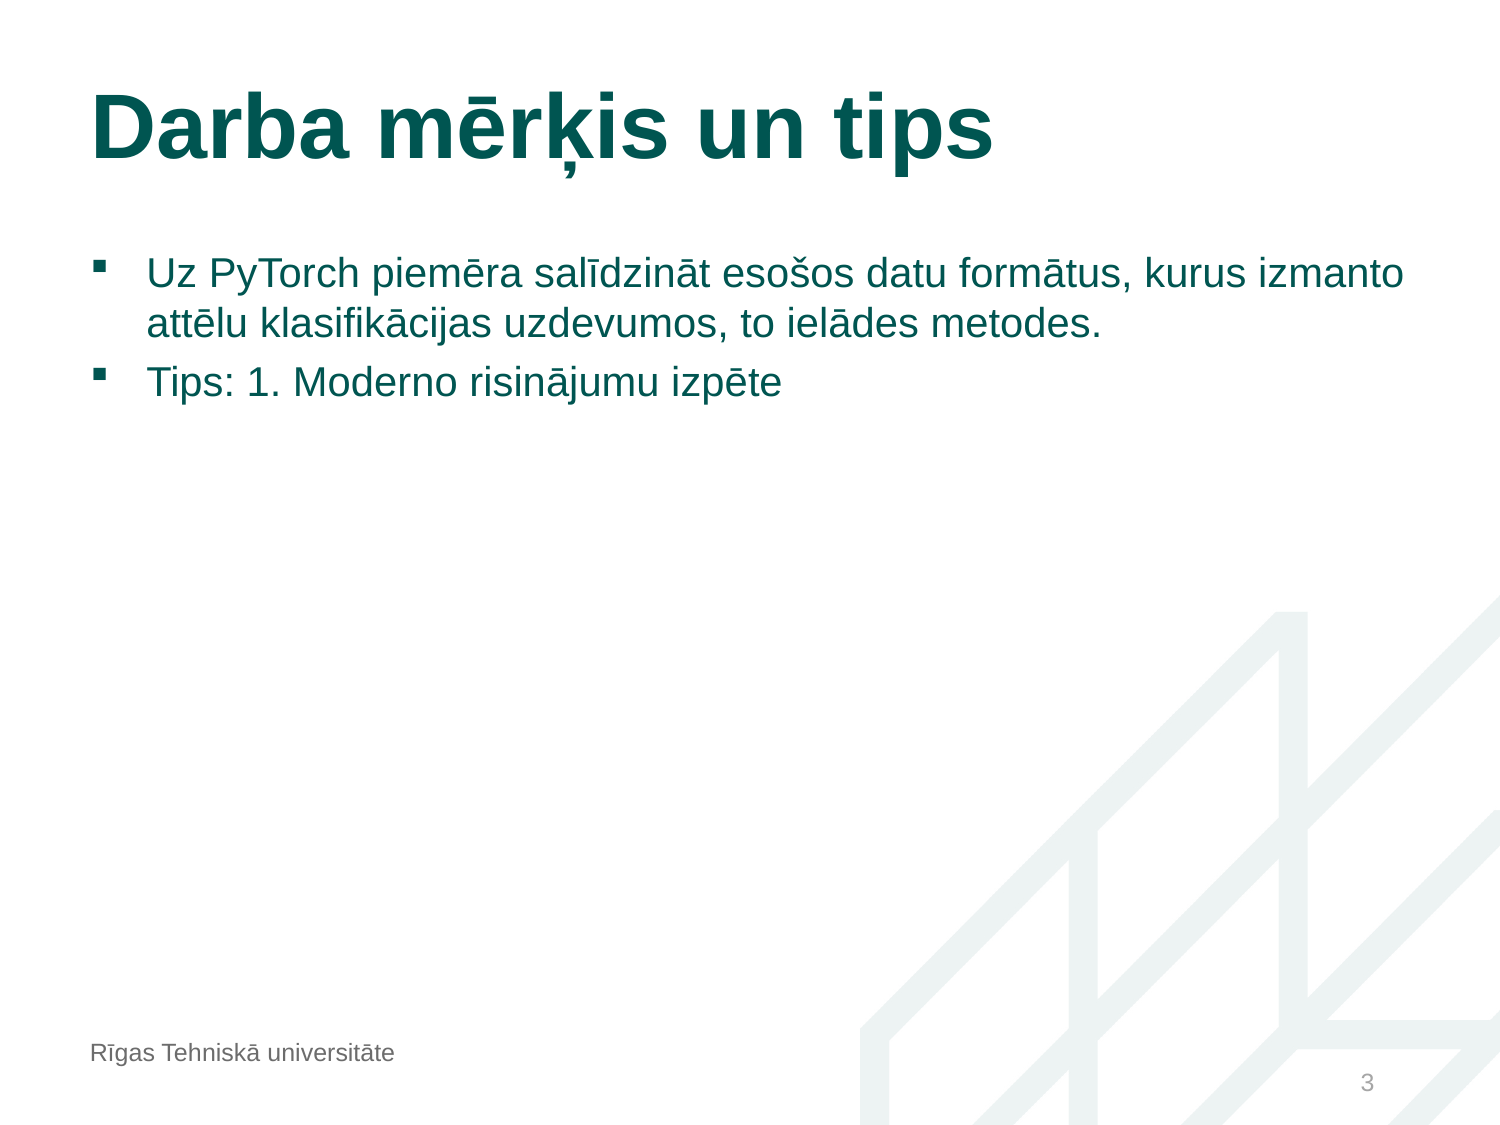

Darba mērķis un tips
# Uz PyTorch piemēra salīdzināt esošos datu formātus, kurus izmanto attēlu klasifikācijas uzdevumos, to ielādes metodes.
Tips: 1. Moderno risinājumu izpēte
Rīgas Tehniskā universitāte